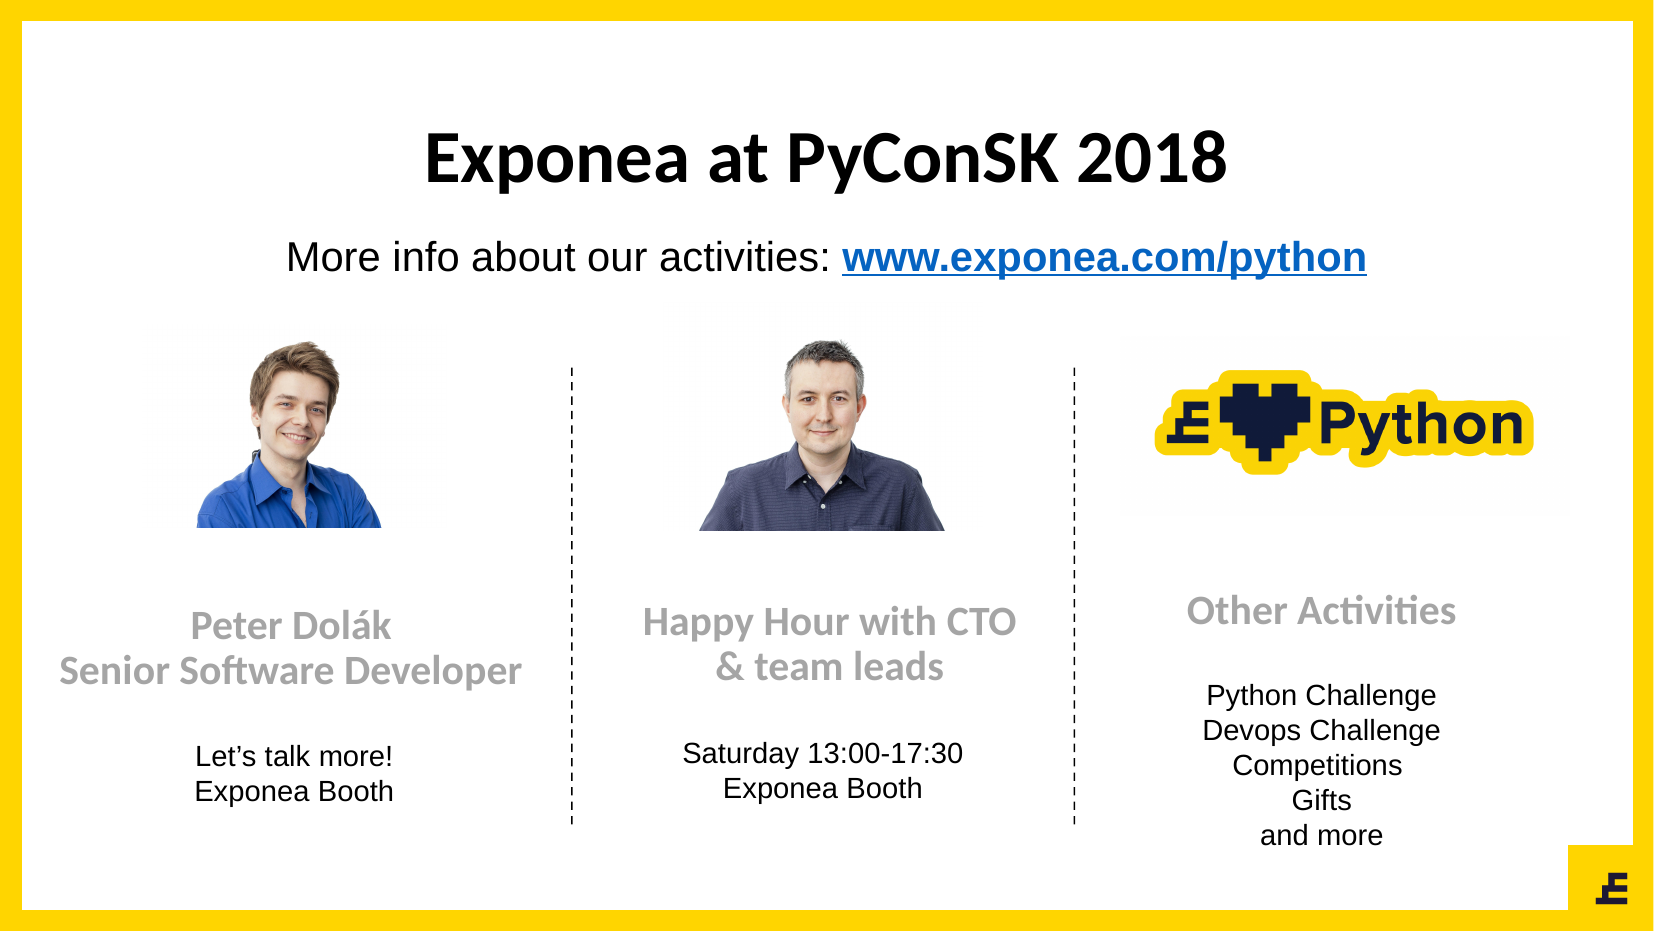

Exponea at PyConSK 2018
More info about our activities: www.exponea.com/python
Other Activities
Happy Hour with CTO & team leads
Peter Dolák
Senior Software Developer
Python Challenge
Devops Challenge
Competitions
Gifts
and more
Saturday 13:00-17:30
Exponea Booth
Let’s talk more!
Exponea Booth